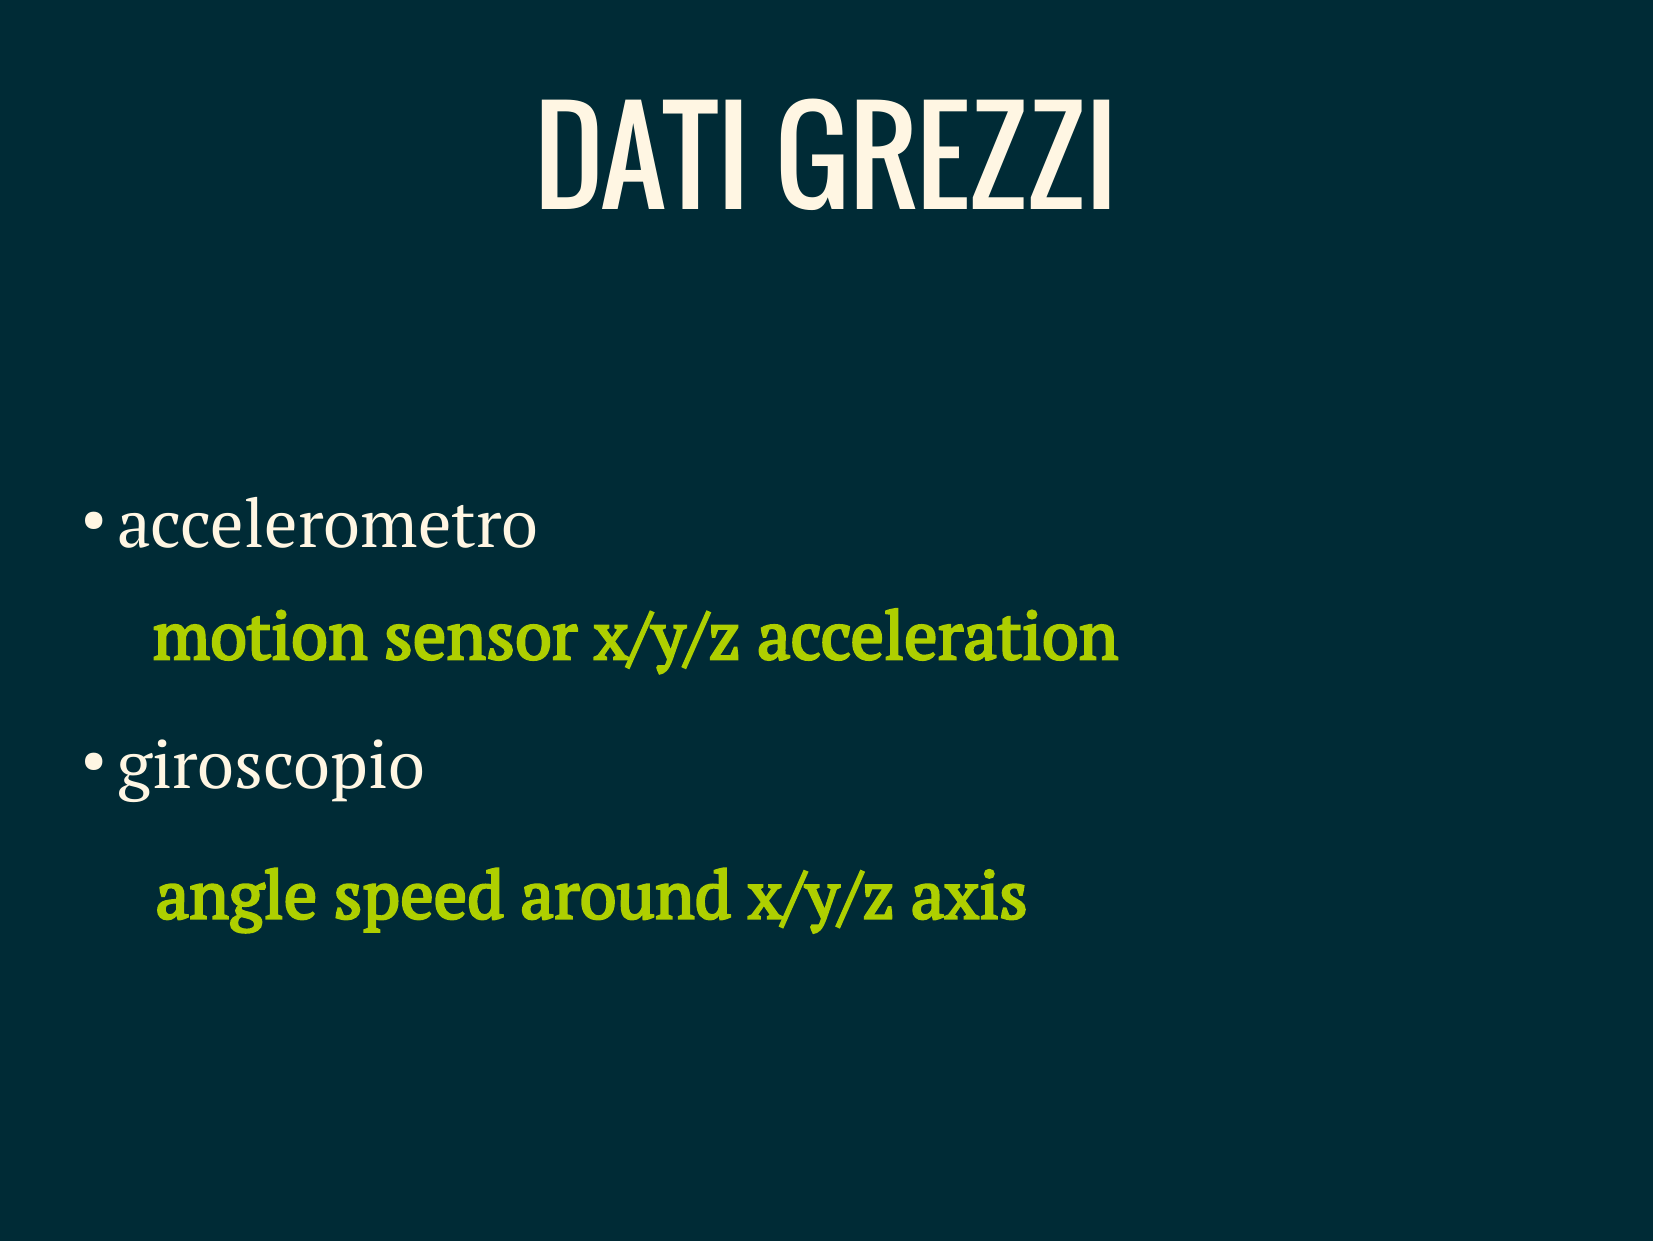

# DATI GREZZI
accelerometro
motion sensor x/y/z acceleration
giroscopio
	angle speed around x/y/z axis